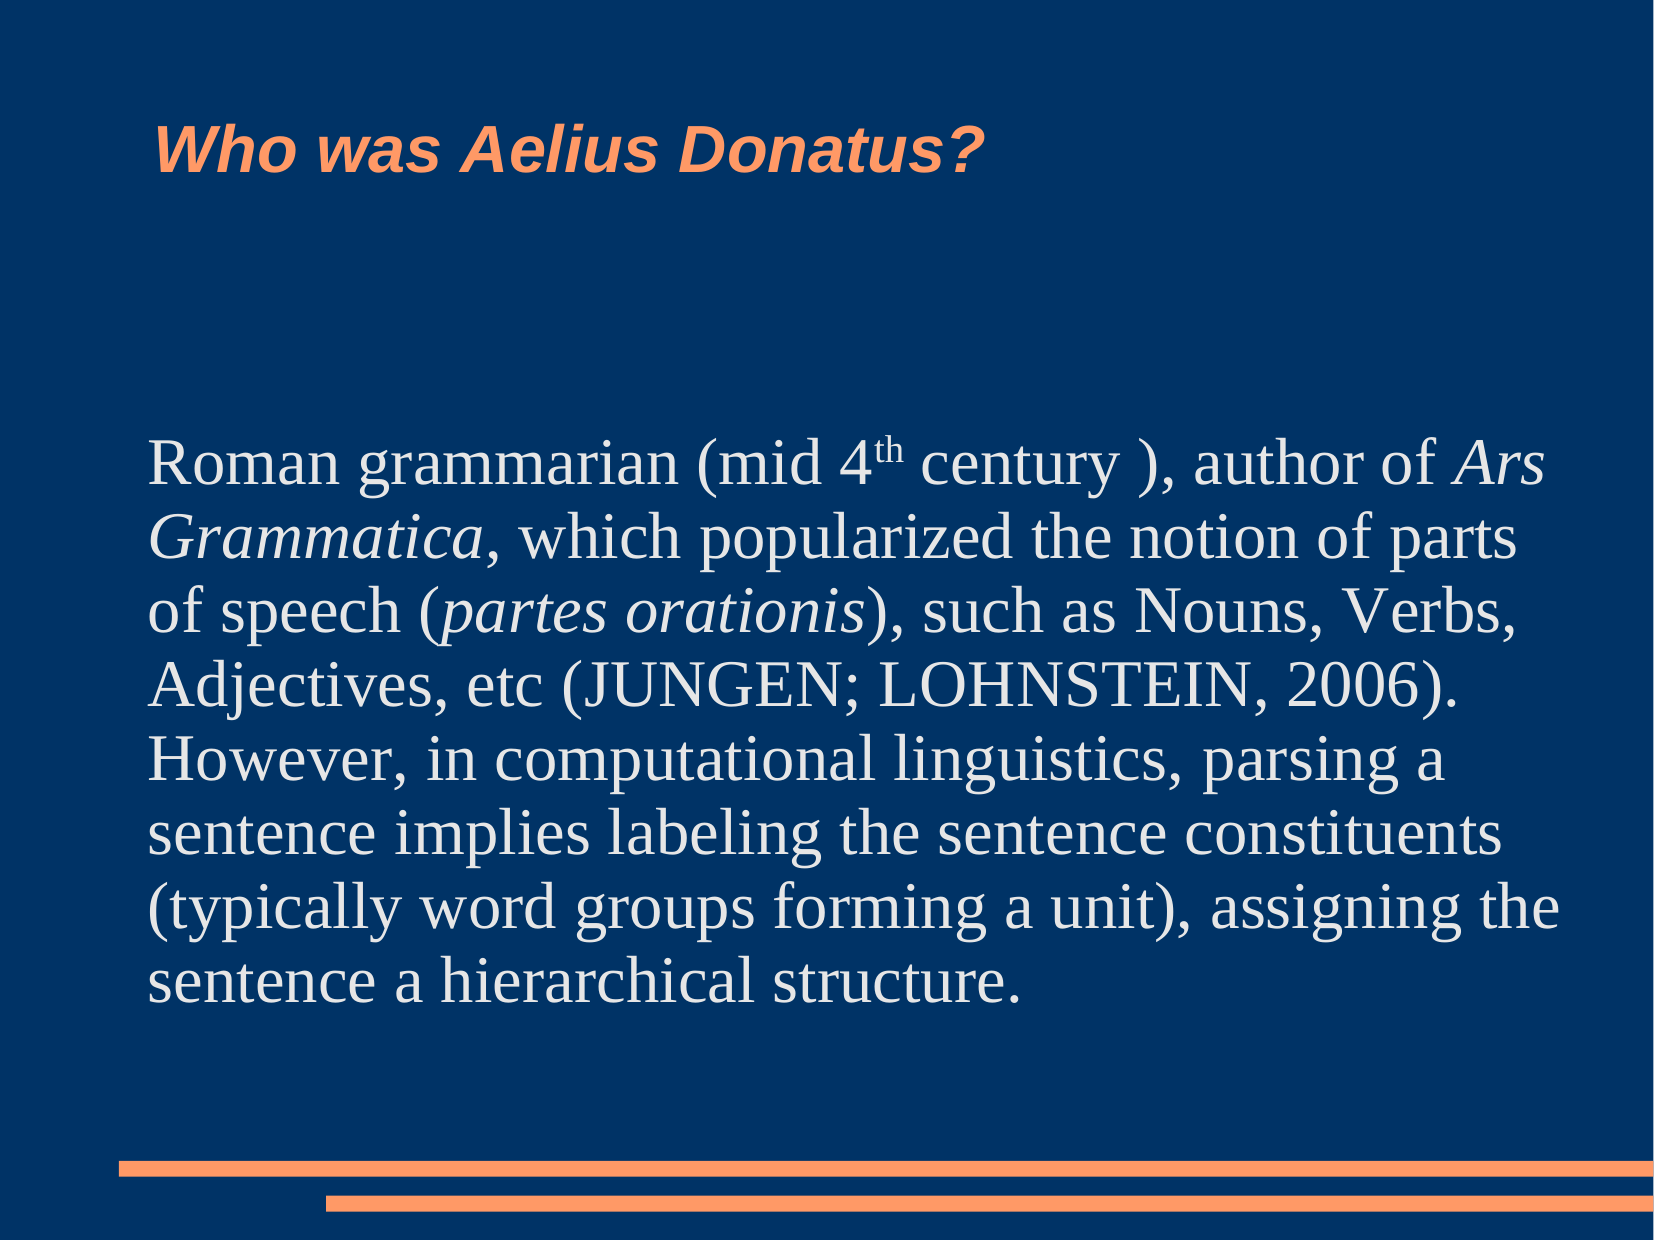

# Who was Aelius Donatus?
Roman grammarian (mid 4th century ), author of Ars Grammatica, which popularized the notion of parts of speech (partes orationis), such as Nouns, Verbs, Adjectives, etc (JUNGEN; LOHNSTEIN, 2006). However, in computational linguistics, parsing a sentence implies labeling the sentence constituents (typically word groups forming a unit), assigning the sentence a hierarchical structure.